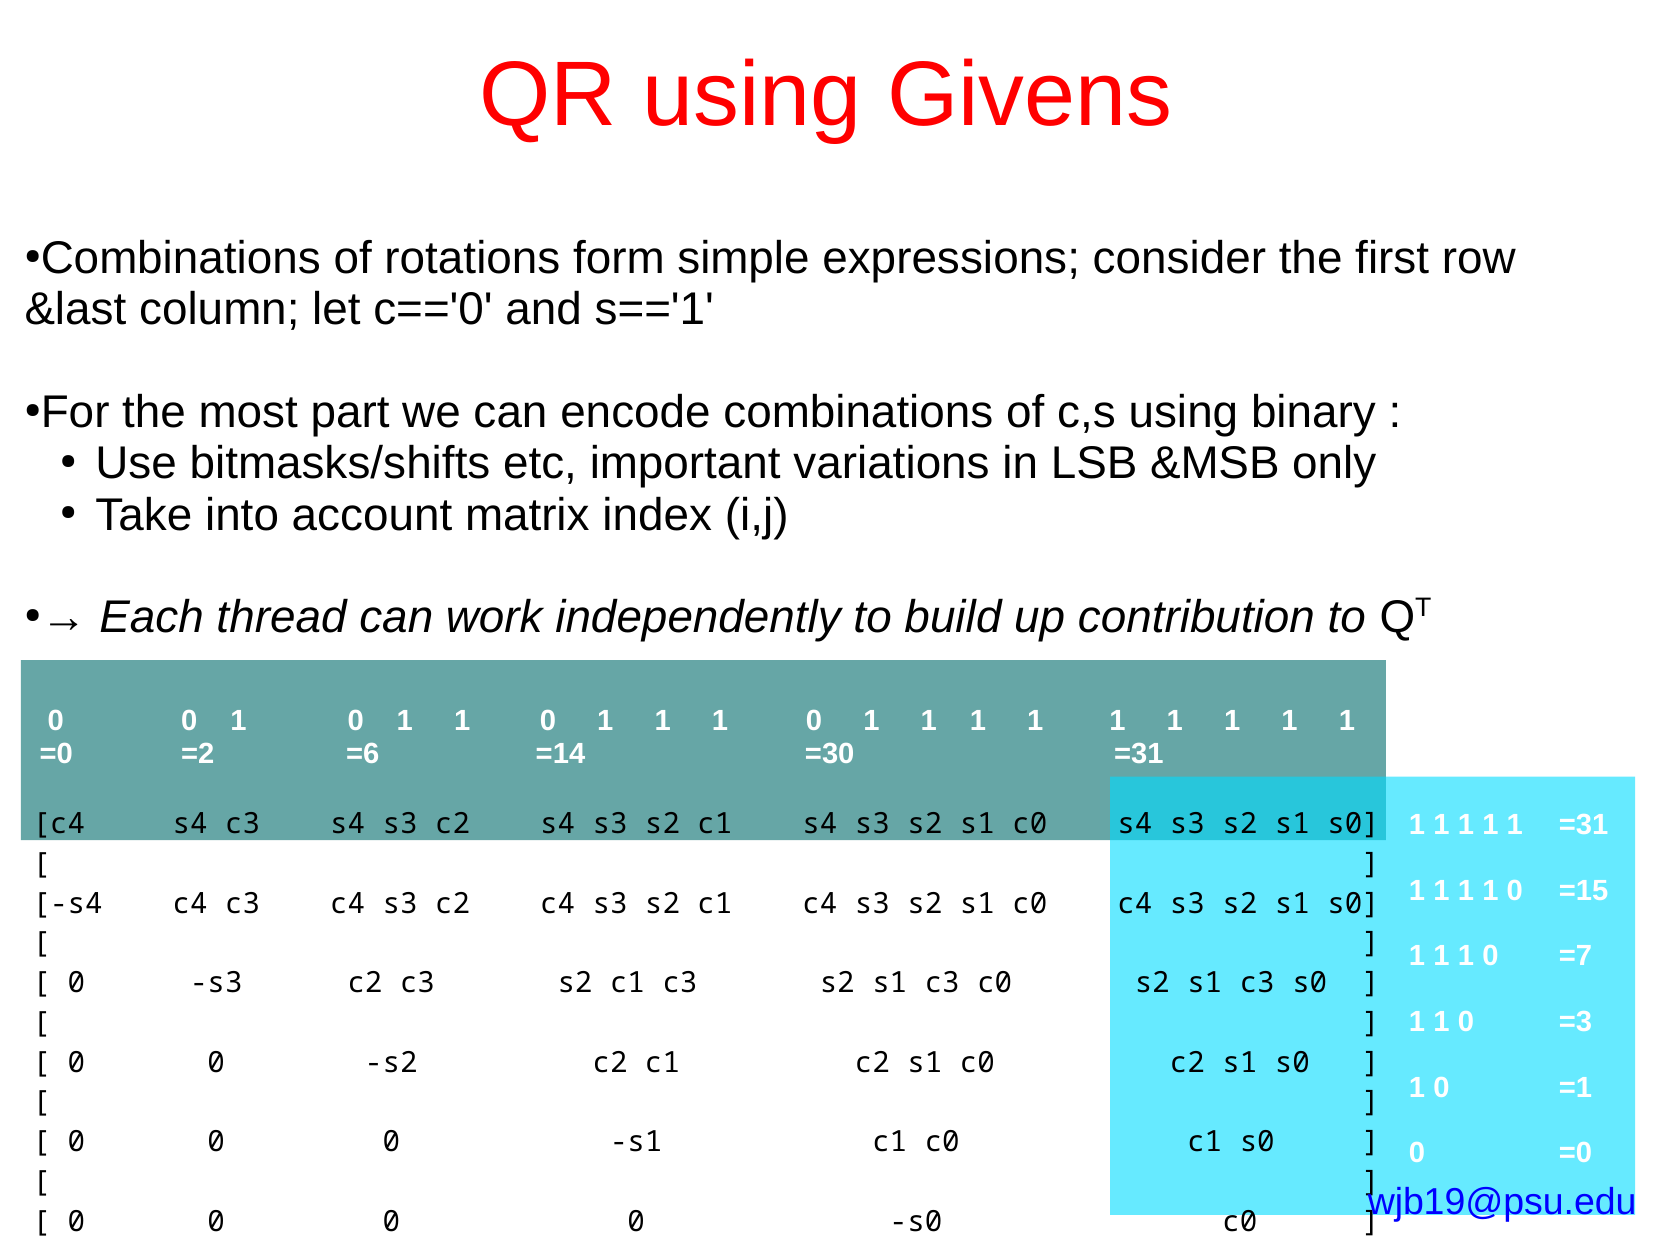

# QR using Givens
Combinations of rotations form simple expressions; consider the first row &last column; let c=='0' and s=='1'
For the most part we can encode combinations of c,s using binary :
Use bitmasks/shifts etc, important variations in LSB &MSB only
Take into account matrix index (i,j)
→ Each thread can work independently to build up contribution to QT
 0	 	 0 1	 0 1 1	0 1 1 1	 0 1 1 1 1 1 1 1 1 1
 =0		 =2 =6 =14		 =30			 =31
[c4 s4 c3 s4 s3 c2 s4 s3 s2 c1 s4 s3 s2 s1 c0 s4 s3 s2 s1 s0]
[ ]
[-s4 c4 c3 c4 s3 c2 c4 s3 s2 c1 c4 s3 s2 s1 c0 c4 s3 s2 s1 s0]
[ ]
[ 0 -s3 c2 c3 s2 c1 c3 s2 s1 c3 c0 s2 s1 c3 s0 ]
[ ]
[ 0 0 -s2 c2 c1 c2 s1 c0 c2 s1 s0 ]
[ ]
[ 0 0 0 -s1 c1 c0 c1 s0 ]
[ ]
[ 0 0 0 0 -s0 c0 ]
1 1 1 1 1	=31
1 1 1 1 0	=15
1 1 1 0	=7
1 1 0		=3
1 0		=1
0		=0
wjb19@psu.edu